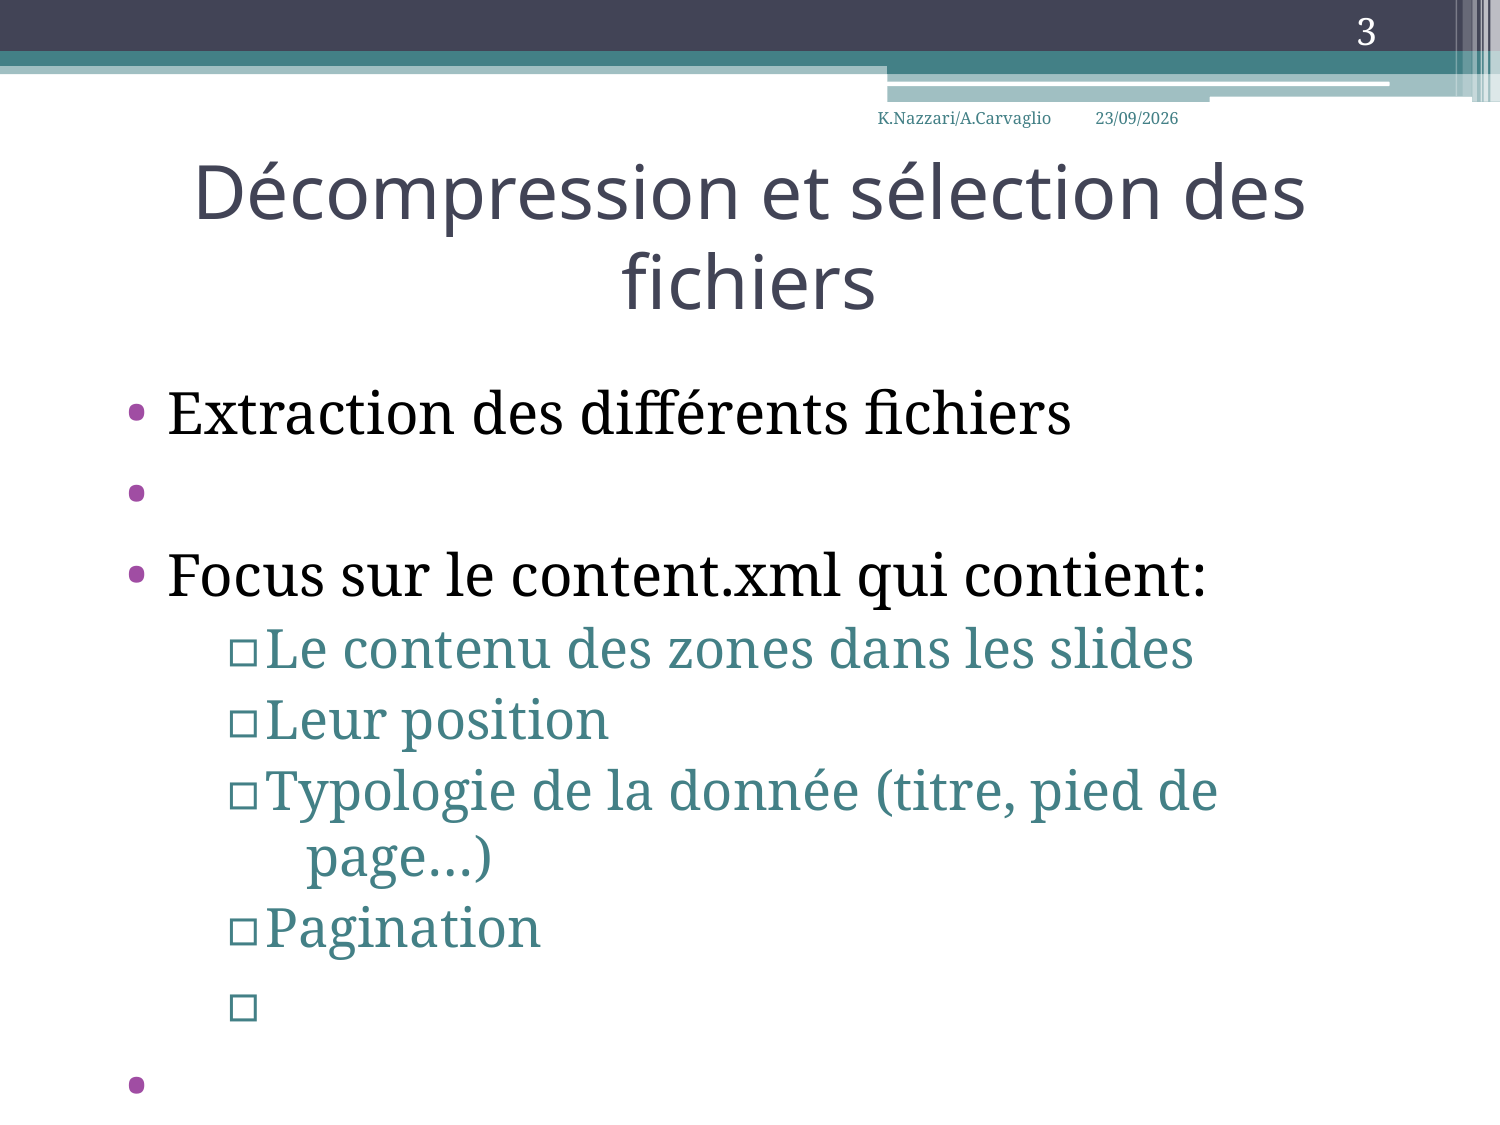

K.Nazzari/A.Carvaglio
# Décompression et sélection des fichiers
Extraction des différents fichiers
Focus sur le content.xml qui contient:
Le contenu des zones dans les slides
Leur position
Typologie de la donnée (titre, pied de page…)
Pagination